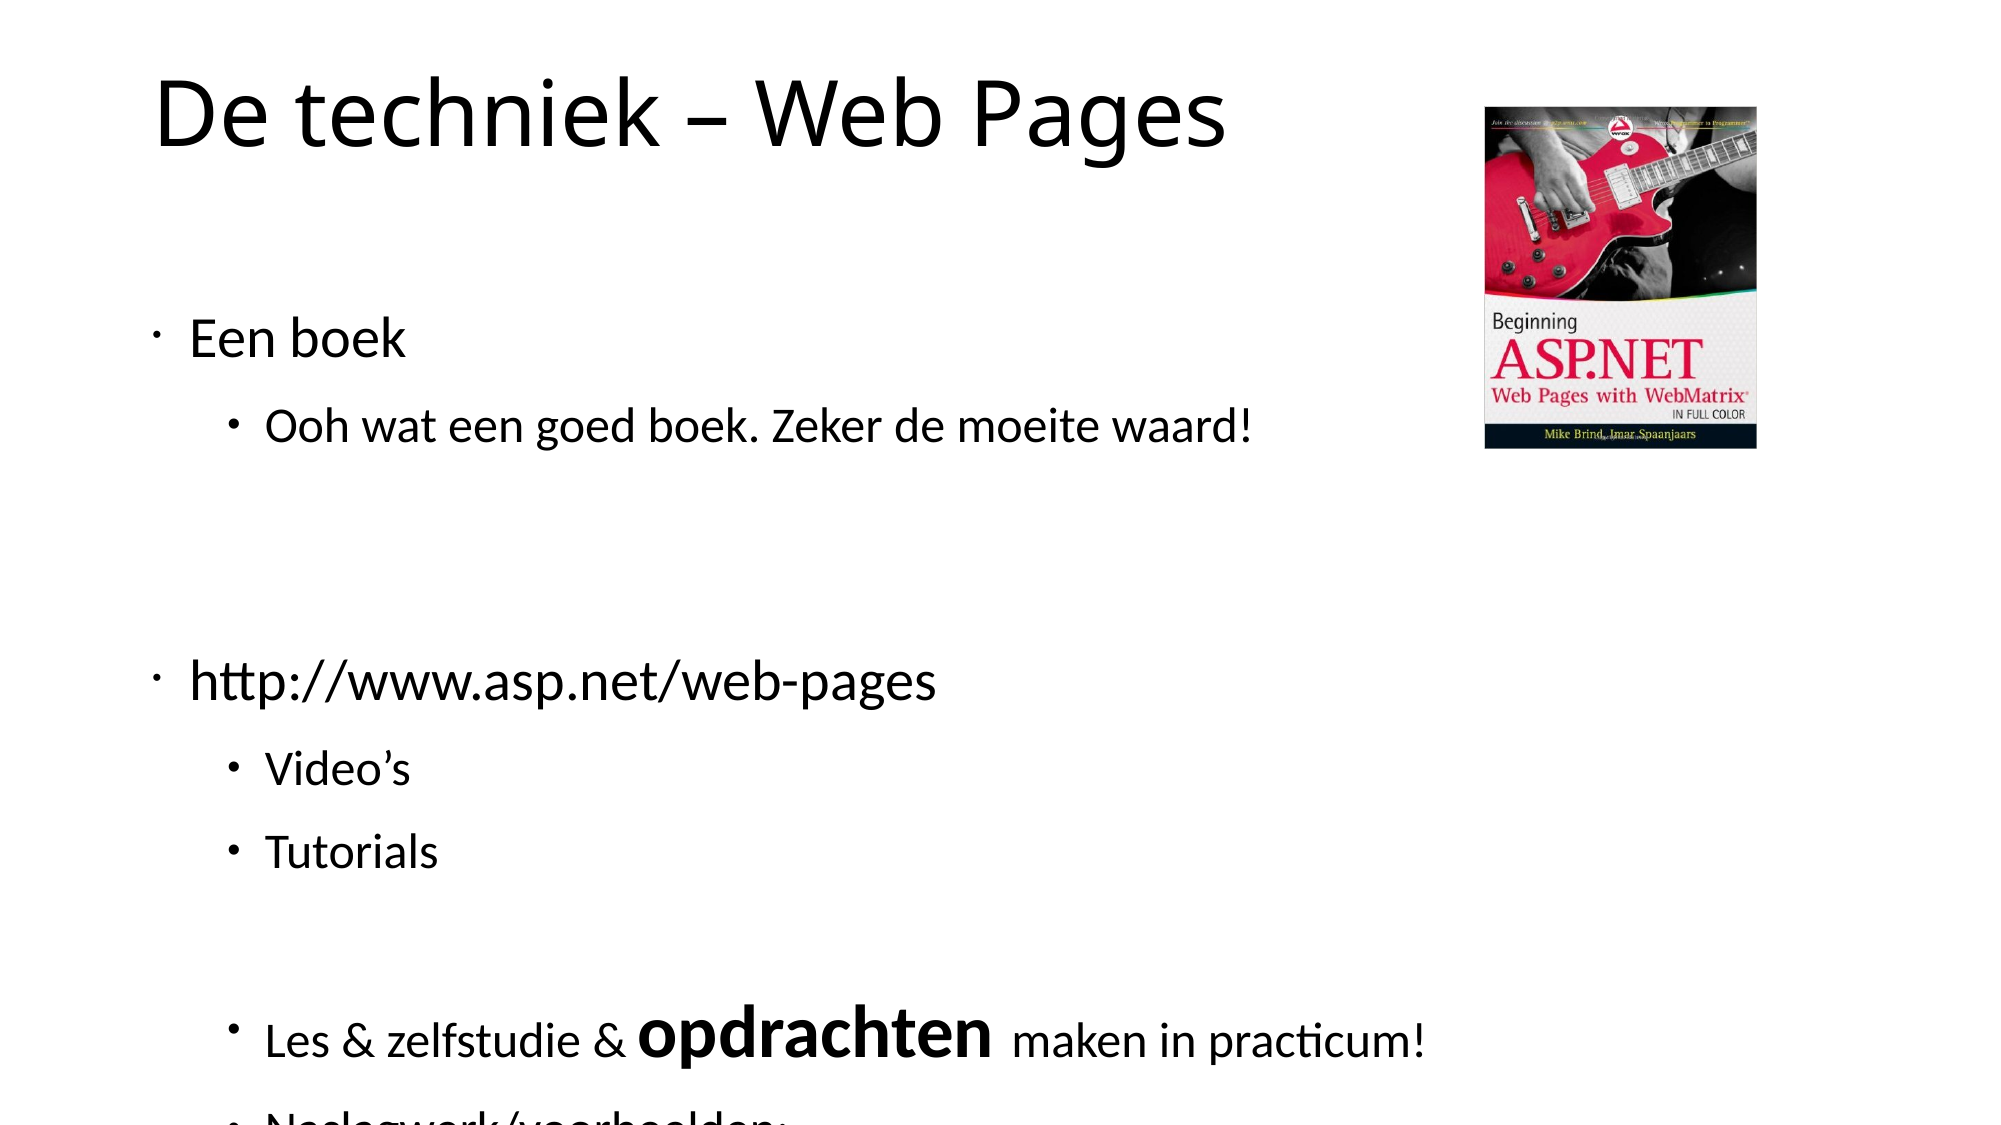

# De techniek – Web Pages
Een boek
Ooh wat een goed boek. Zeker de moeite waard!
http://www.asp.net/web-pages
Video’s
Tutorials
Les & zelfstudie & opdrachten maken in practicum!
Naslagwerk/voorbeelden:
http://www.w3schools.com/aspnet/webpages_intro.asp